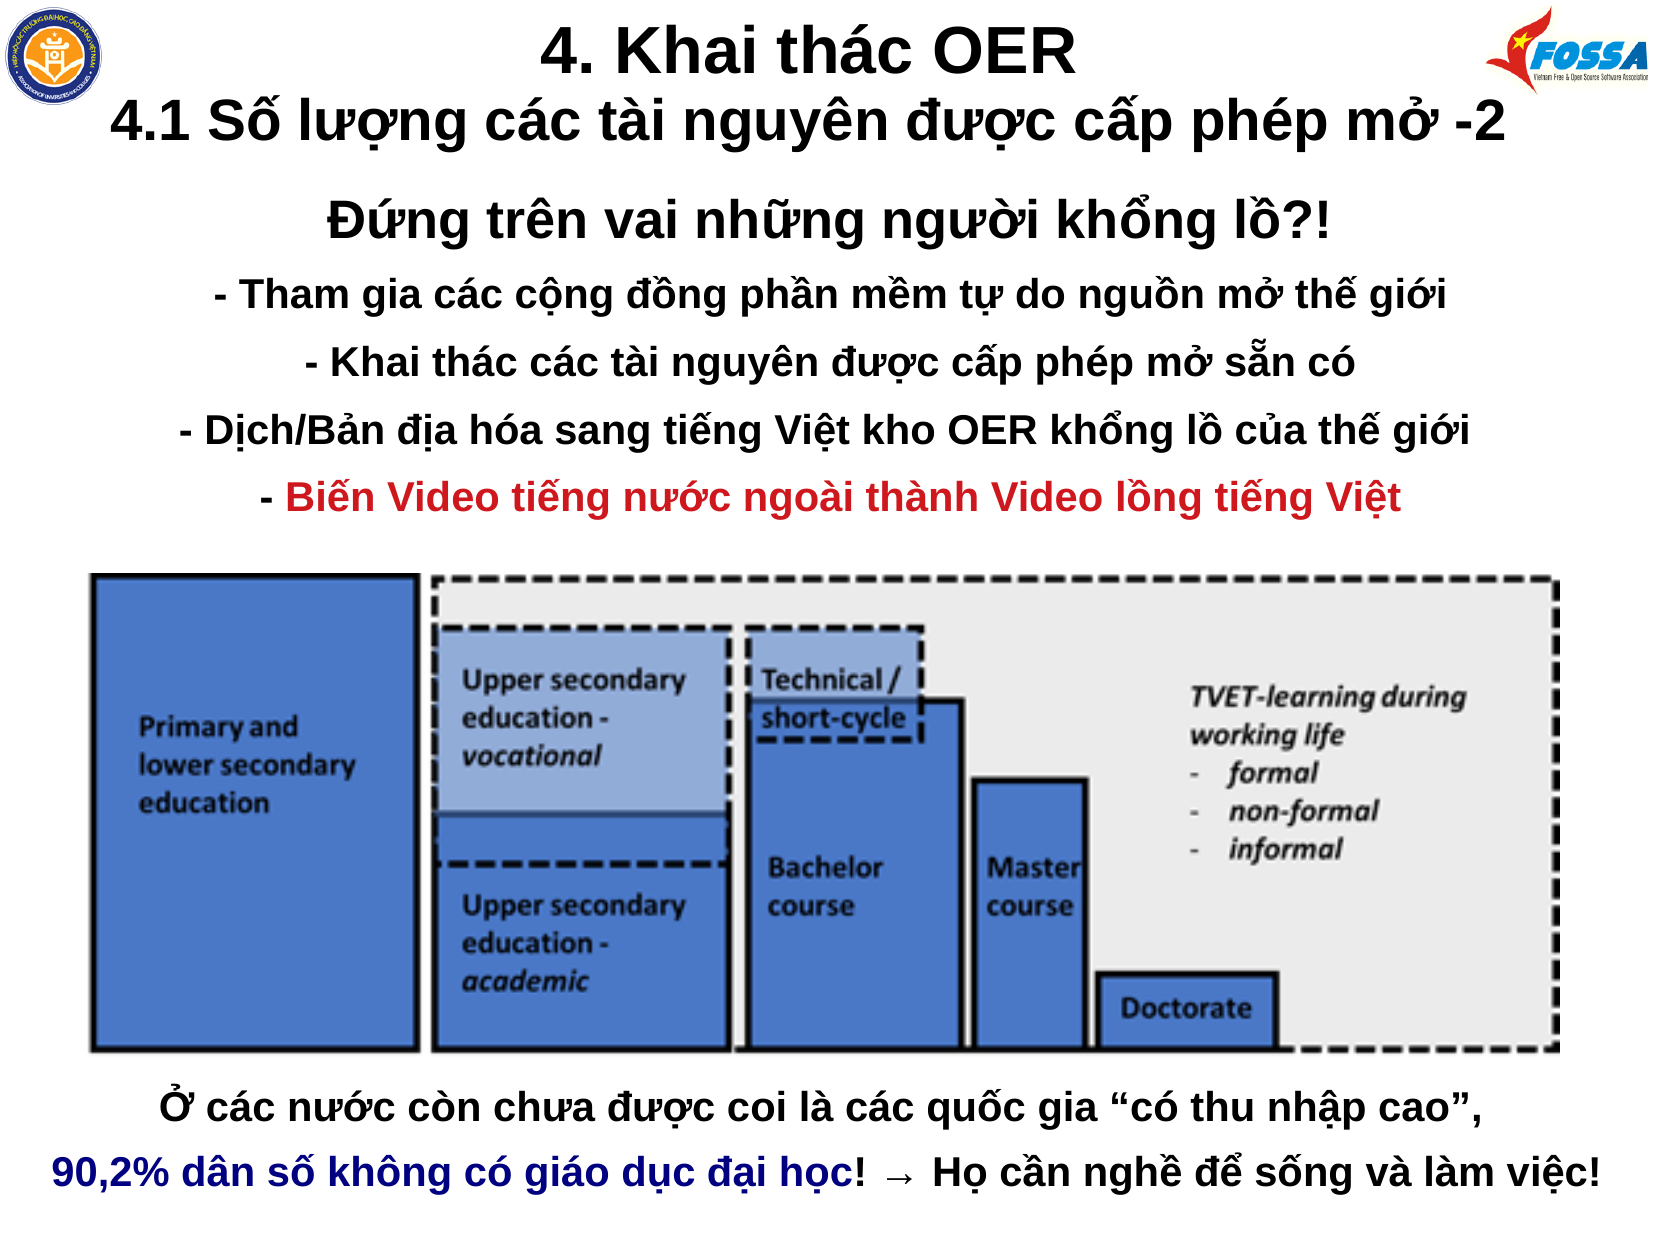

# 4. Khai thác OER 4.1 Số lượng các tài nguyên được cấp phép mở -2
Đứng trên vai những người khổng lồ?!
- Tham gia các cộng đồng phần mềm tự do nguồn mở thế giới
- Khai thác các tài nguyên được cấp phép mở sẵn có
- Dịch/Bản địa hóa sang tiếng Việt kho OER khổng lồ của thế giới
- Biến Video tiếng nước ngoài thành Video lồng tiếng Việt
Ở các nước còn chưa được coi là các quốc gia “có thu nhập cao”, 90,2% dân số không có giáo dục đại học! → Họ cần nghề để sống và làm việc!